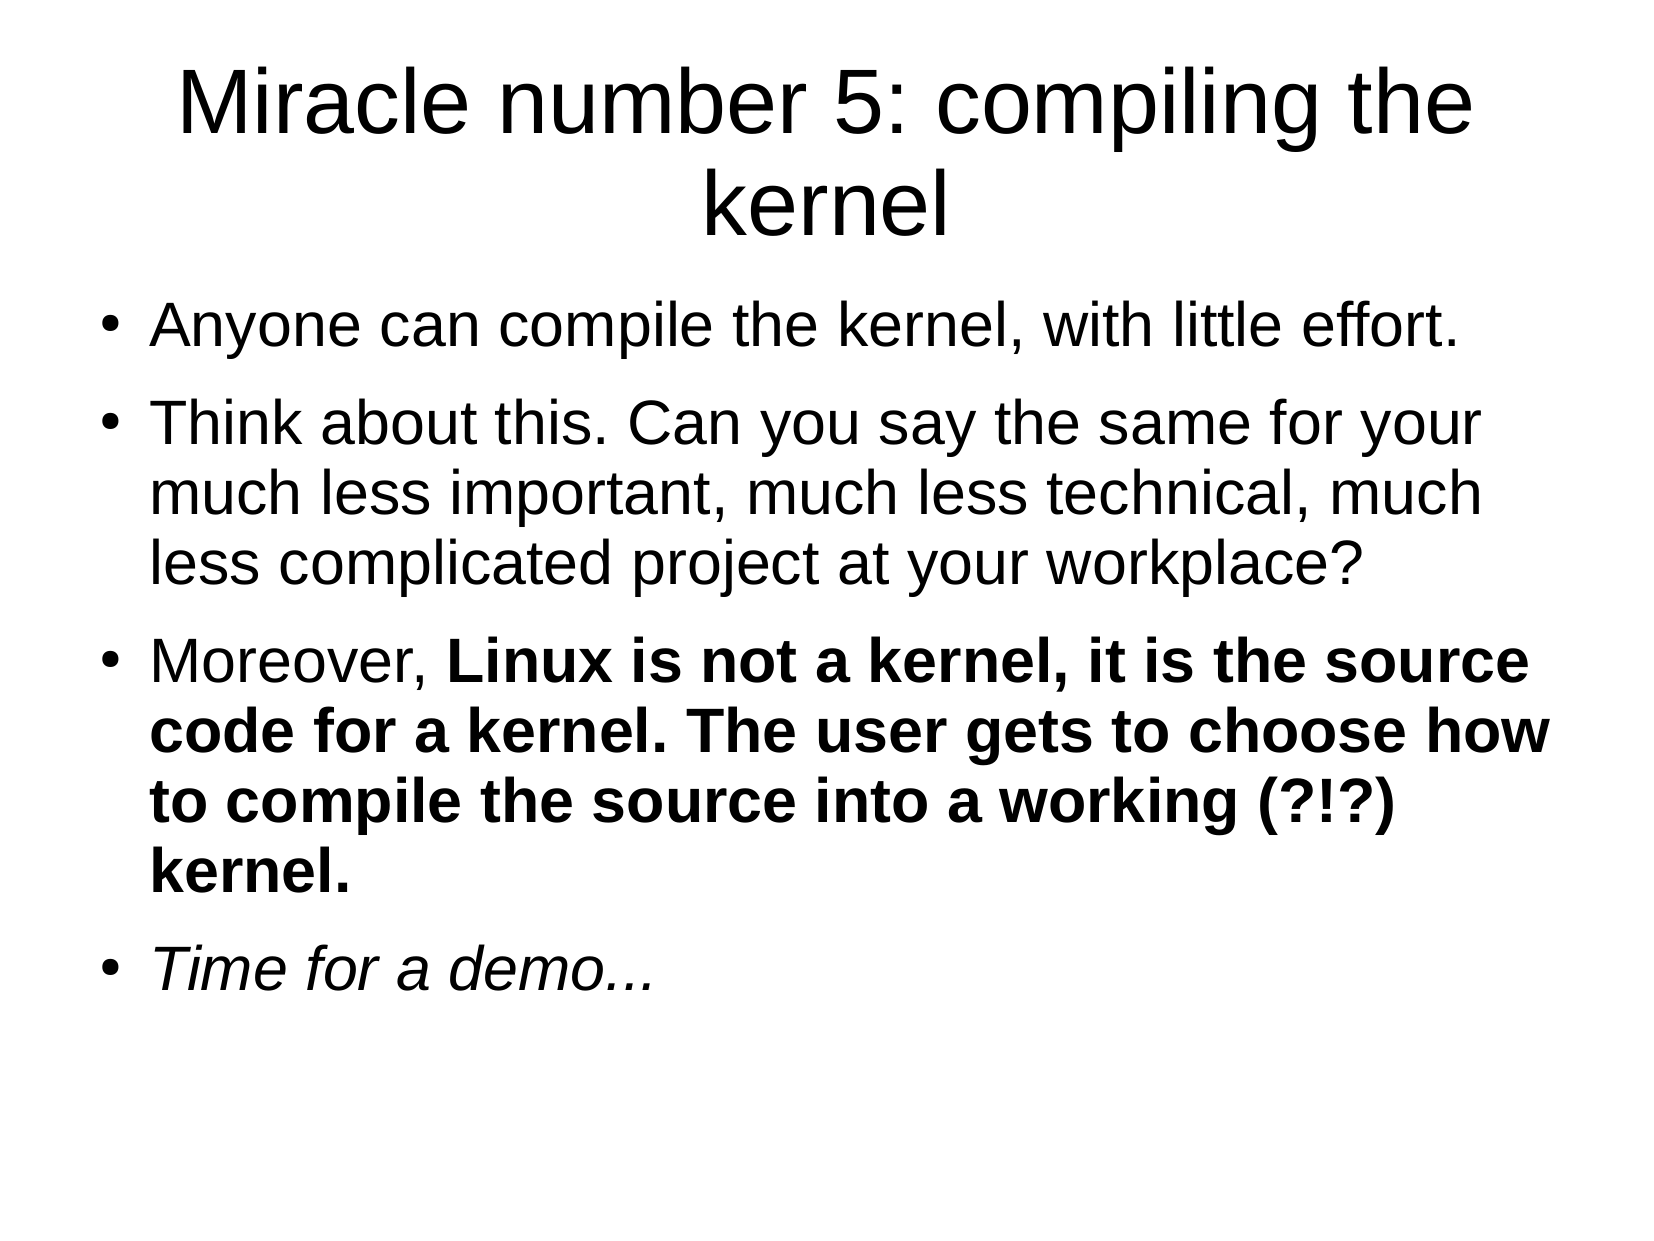

# Miracle number 5: compiling the kernel
Anyone can compile the kernel, with little effort.
Think about this. Can you say the same for your much less important, much less technical, much less complicated project at your workplace?
Moreover, Linux is not a kernel, it is the source code for a kernel. The user gets to choose how to compile the source into a working (?!?) kernel.
Time for a demo...